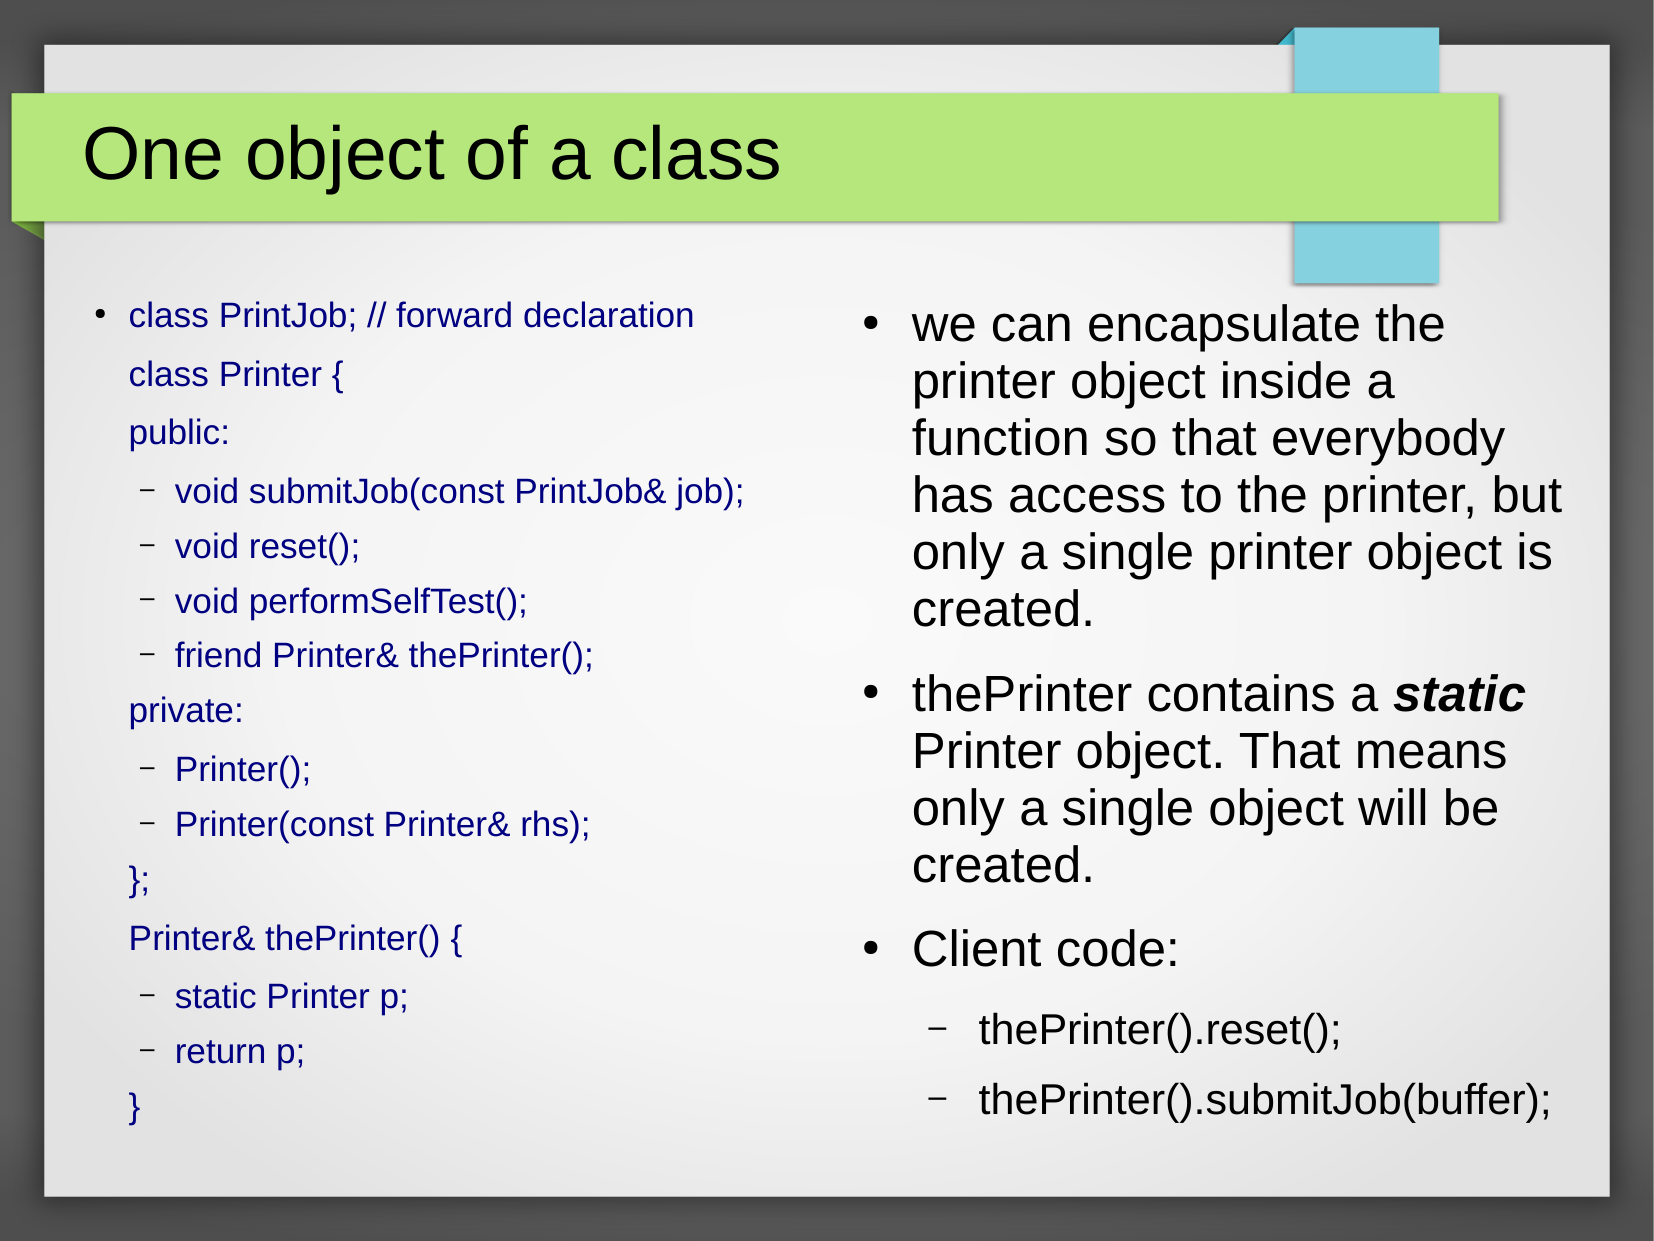

# One object of a class
class PrintJob; // forward declaration
class Printer {
public:
void submitJob(const PrintJob& job);
void reset();
void performSelfTest();
friend Printer& thePrinter();
private:
Printer();
Printer(const Printer& rhs);
};
Printer& thePrinter() {
static Printer p;
return p;
}
we can encapsulate the printer object inside a function so that everybody has access to the printer, but only a single printer object is created.
thePrinter contains a static Printer object. That means only a single object will be created.
Client code:
thePrinter().reset();
thePrinter().submitJob(buffer);